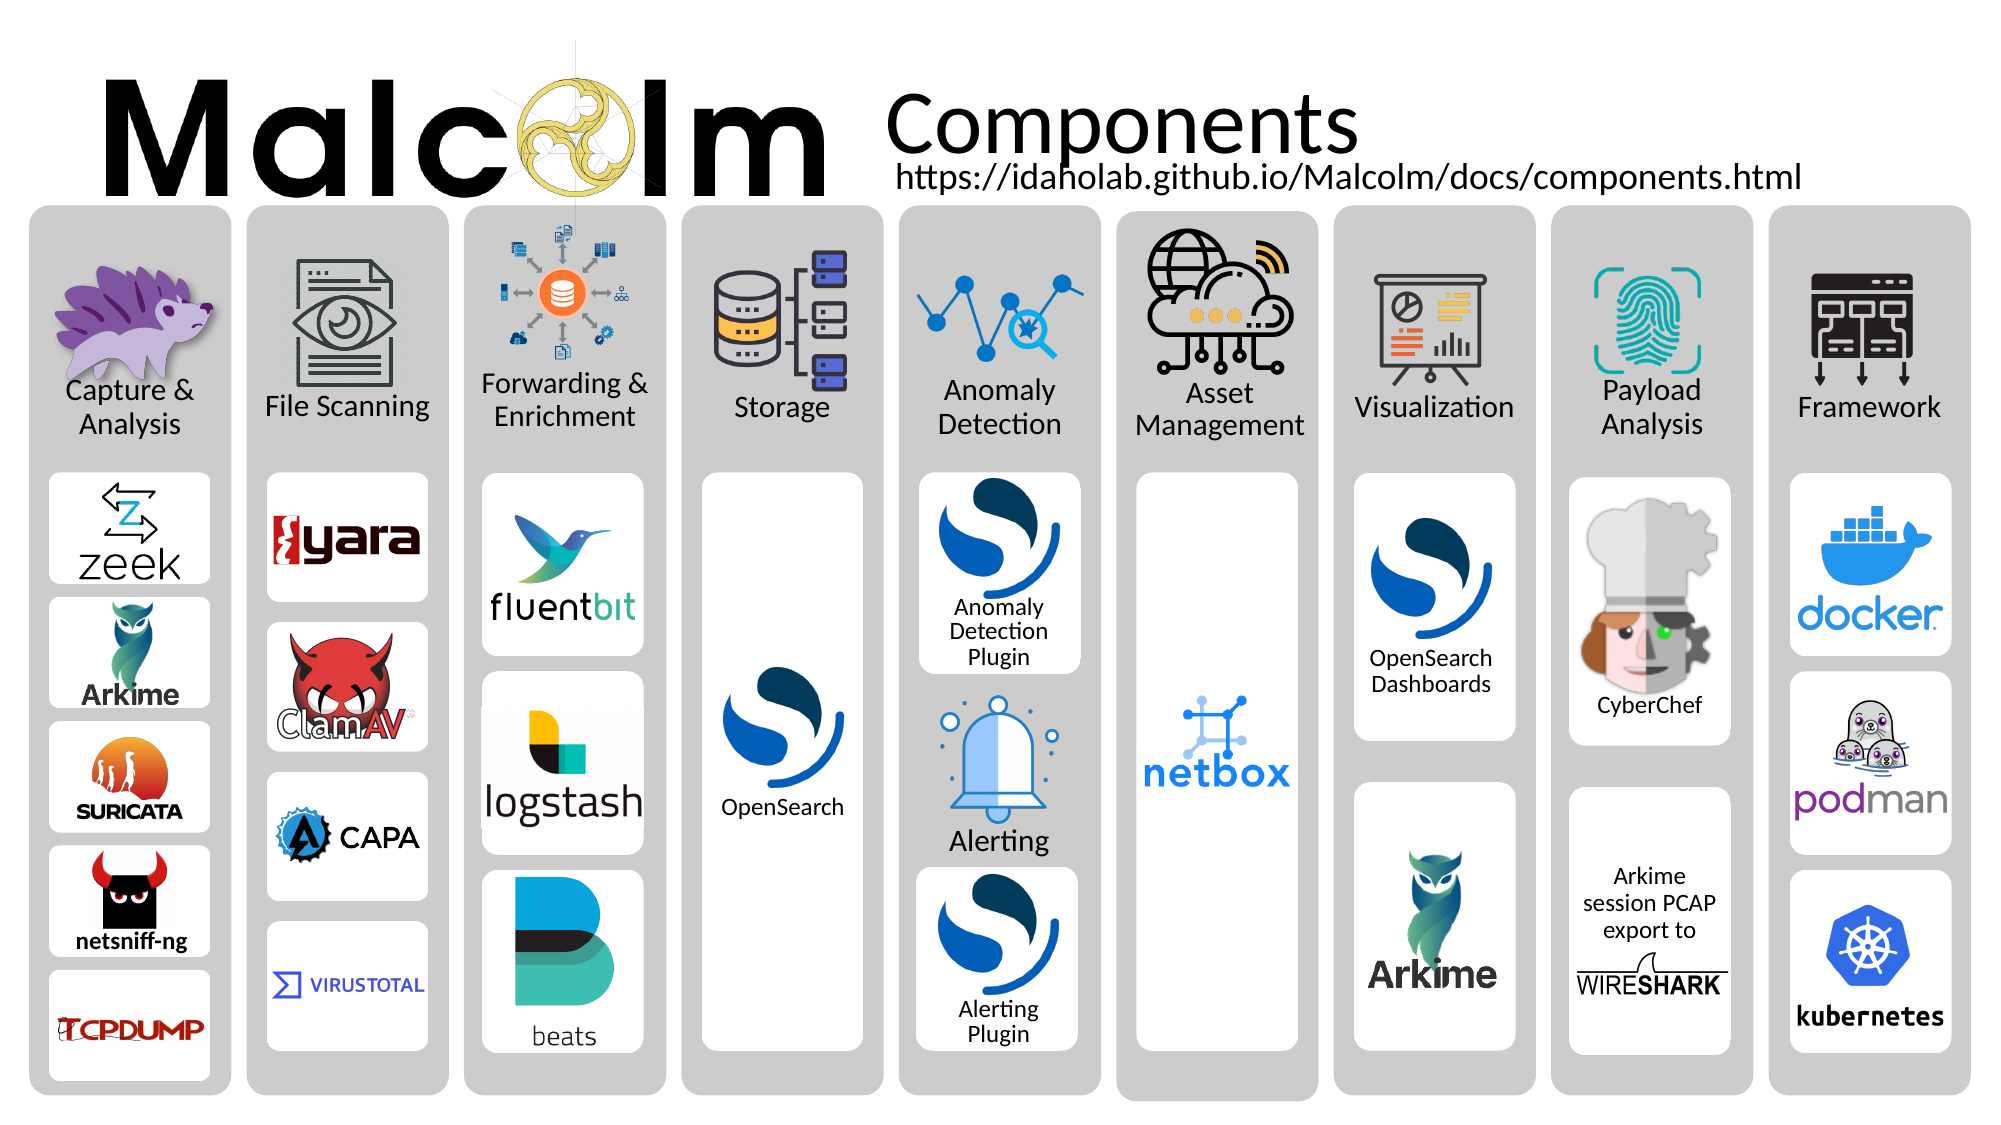

# Components
https://idaholab.github.io/Malcolm/docs/components.html
Capture & Analysis
File Scanning
Forwarding & Enrichment
Storage
Anomaly Detection
Visualization
Payload Analysis
Framework
Asset Management
CyberChef
Anomaly Detection Plugin
OpenSearch
Dashboards
OpenSearch
Arkime session PCAP export to
Alerting
netsniff-ng
Alerting
Plugin
Alerting